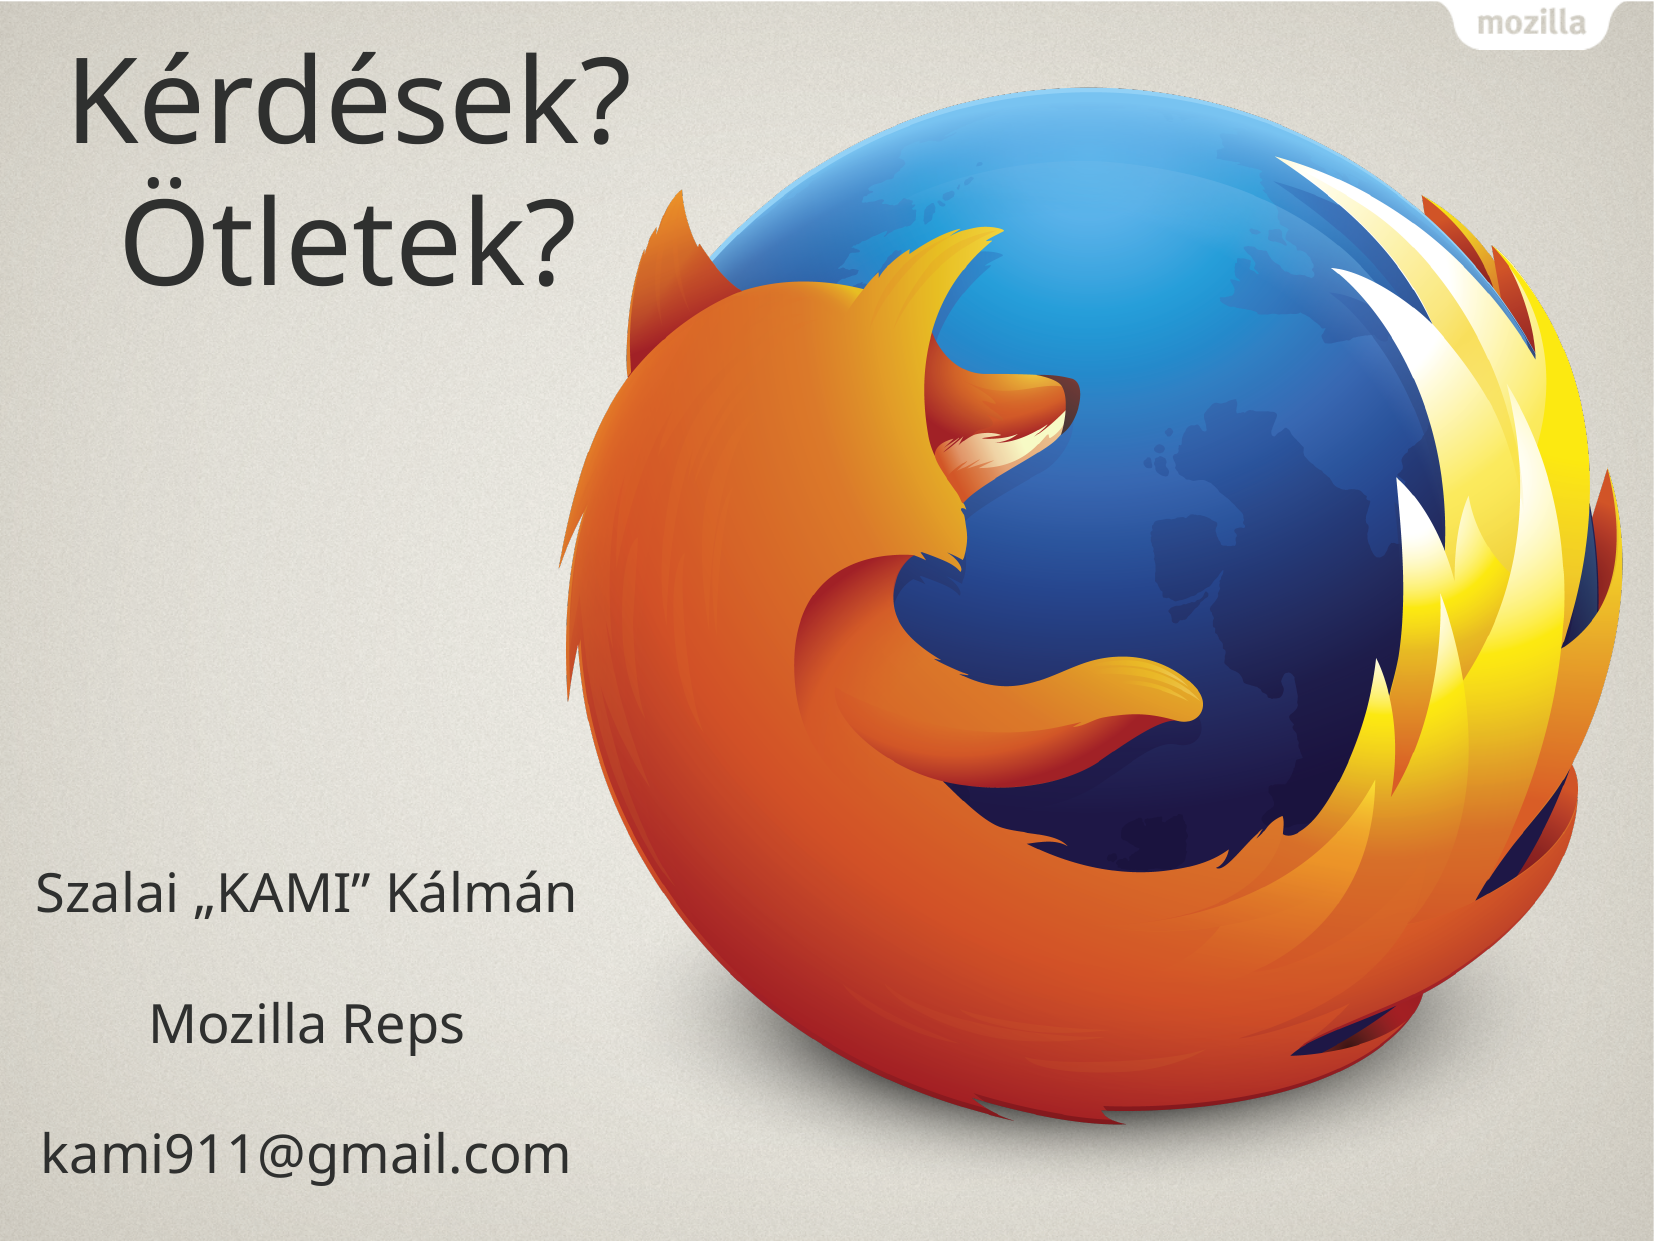

Kérdések?
Ötletek?
# Szalai „KAMI” Kálmán
Mozilla Reps
kami911@gmail.com